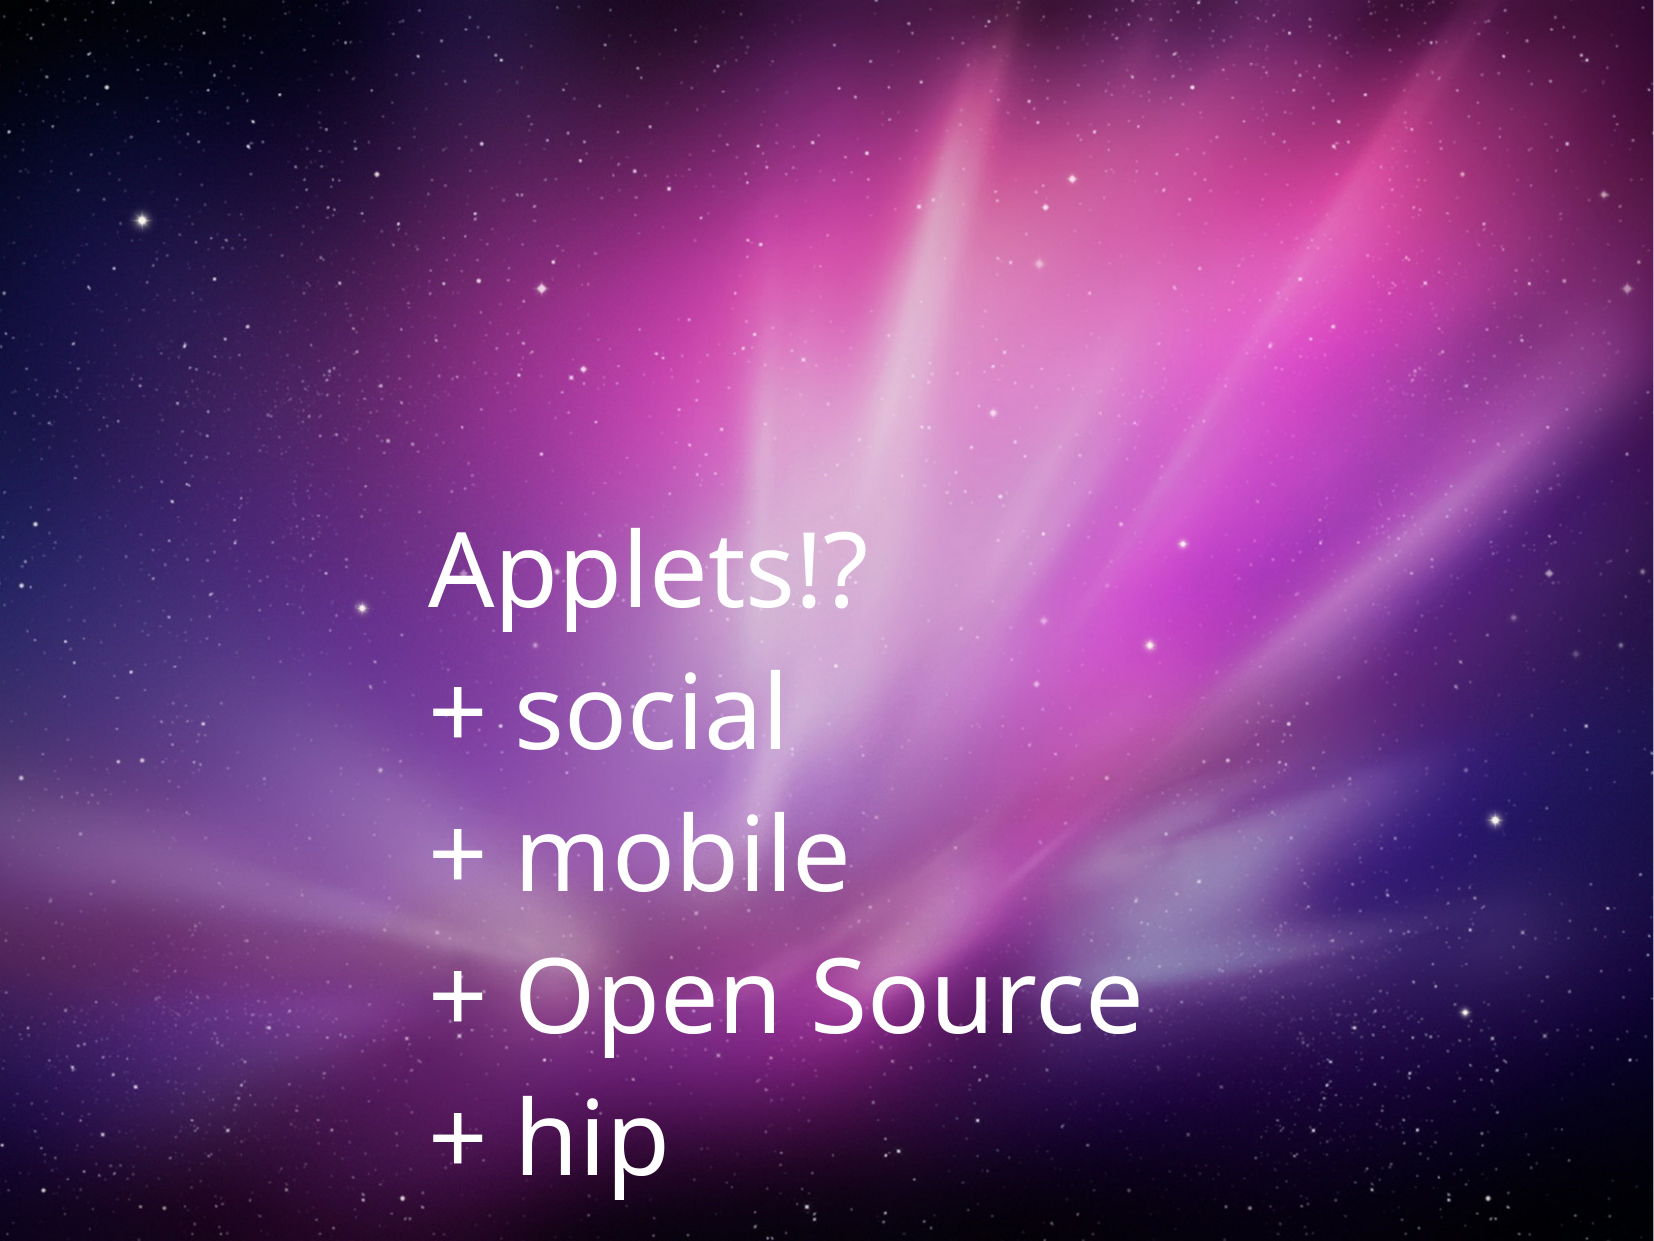

Applets!?
+ social
+ mobile
+ Open Source
+ hip